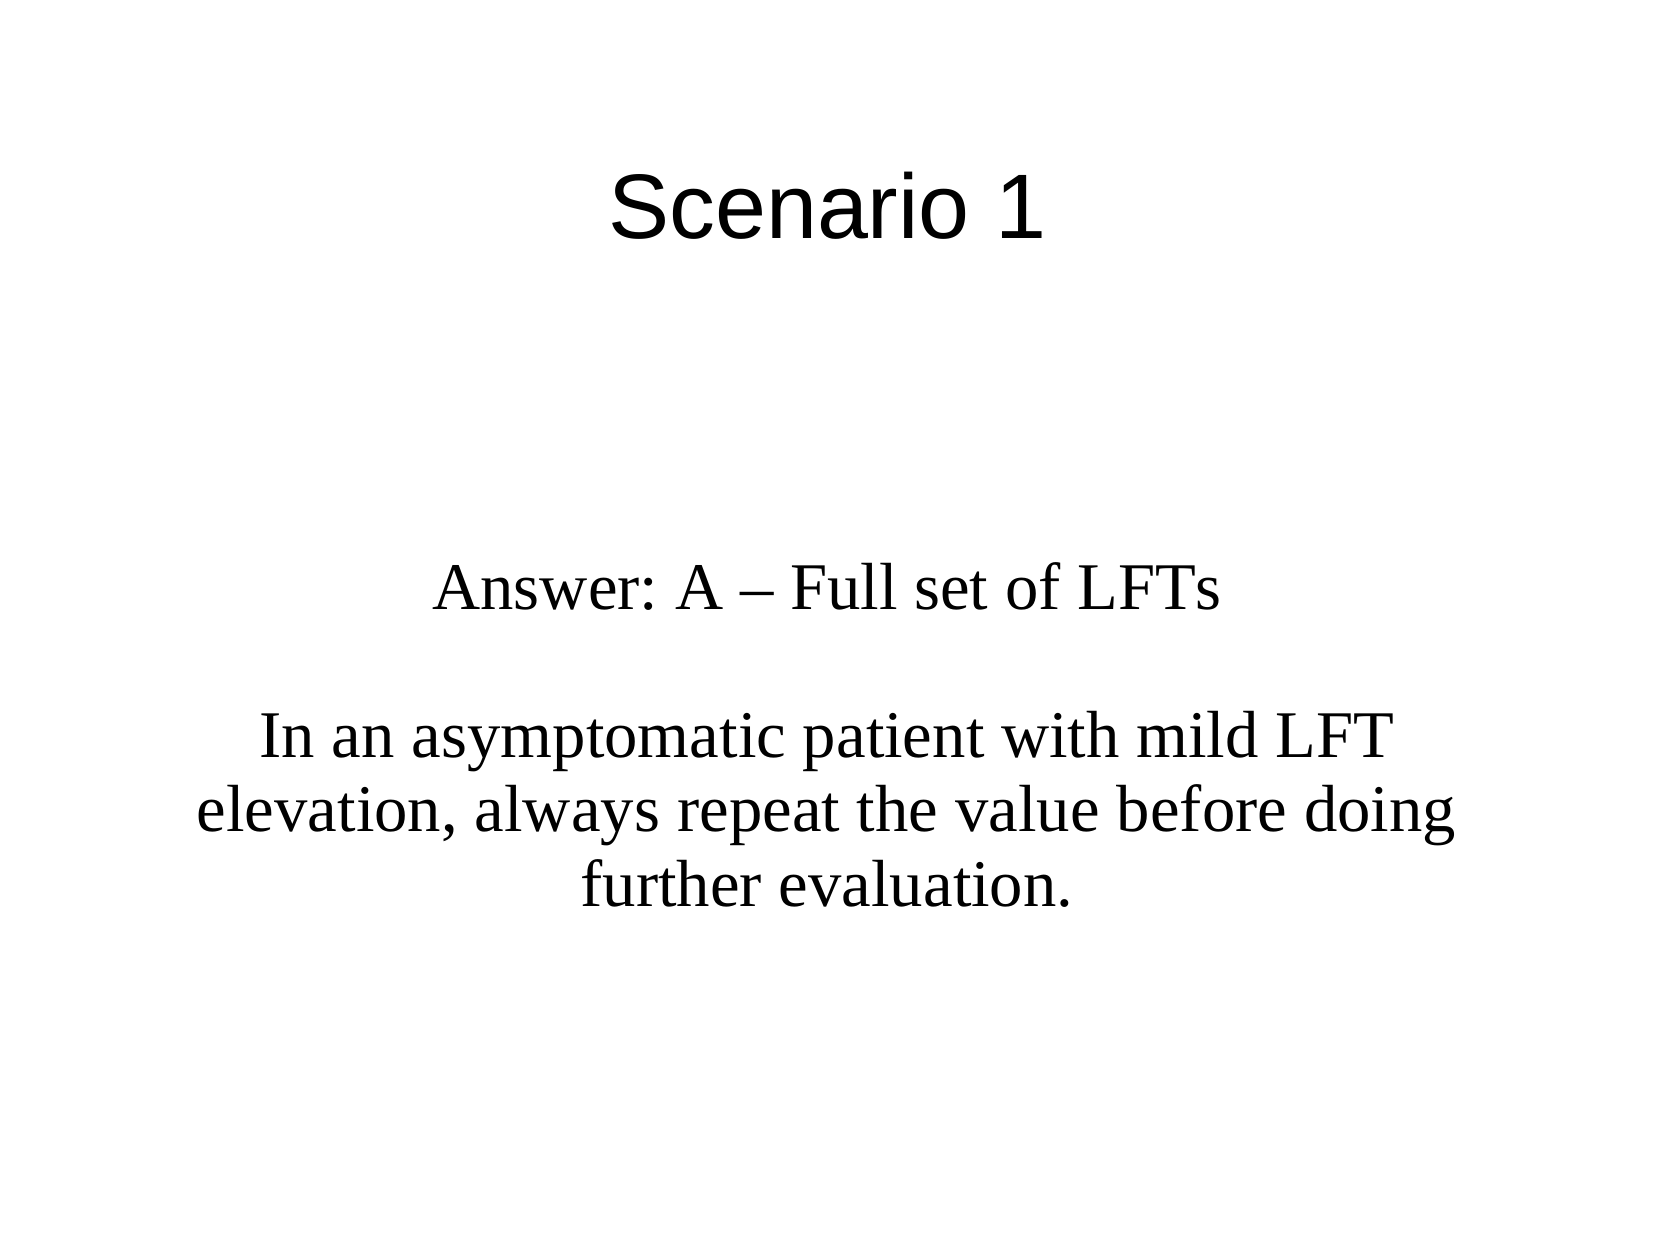

# Scenario 1
Answer: A – Full set of LFTs
In an asymptomatic patient with mild LFT elevation, always repeat the value before doing further evaluation.